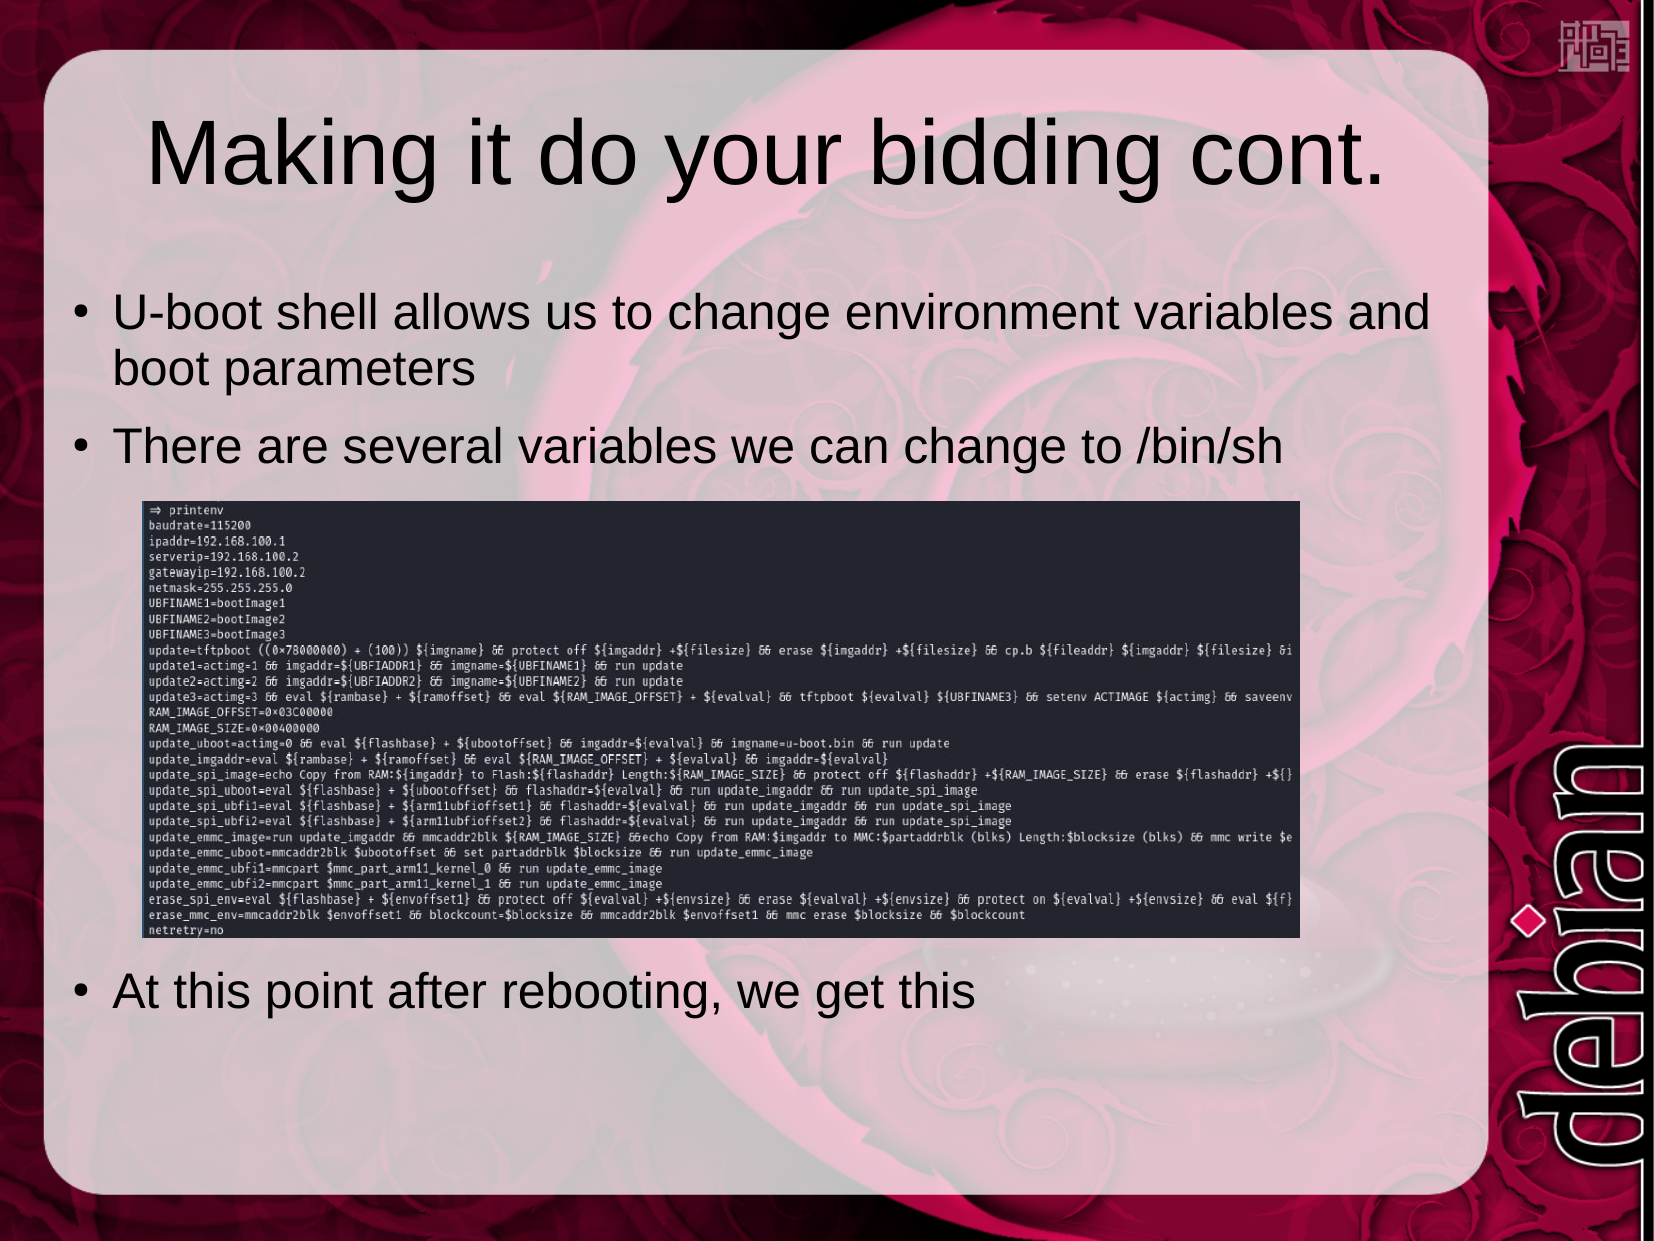

# Making it do your bidding cont.
U-boot shell allows us to change environment variables and boot parameters
There are several variables we can change to /bin/sh
At this point after rebooting, we get this